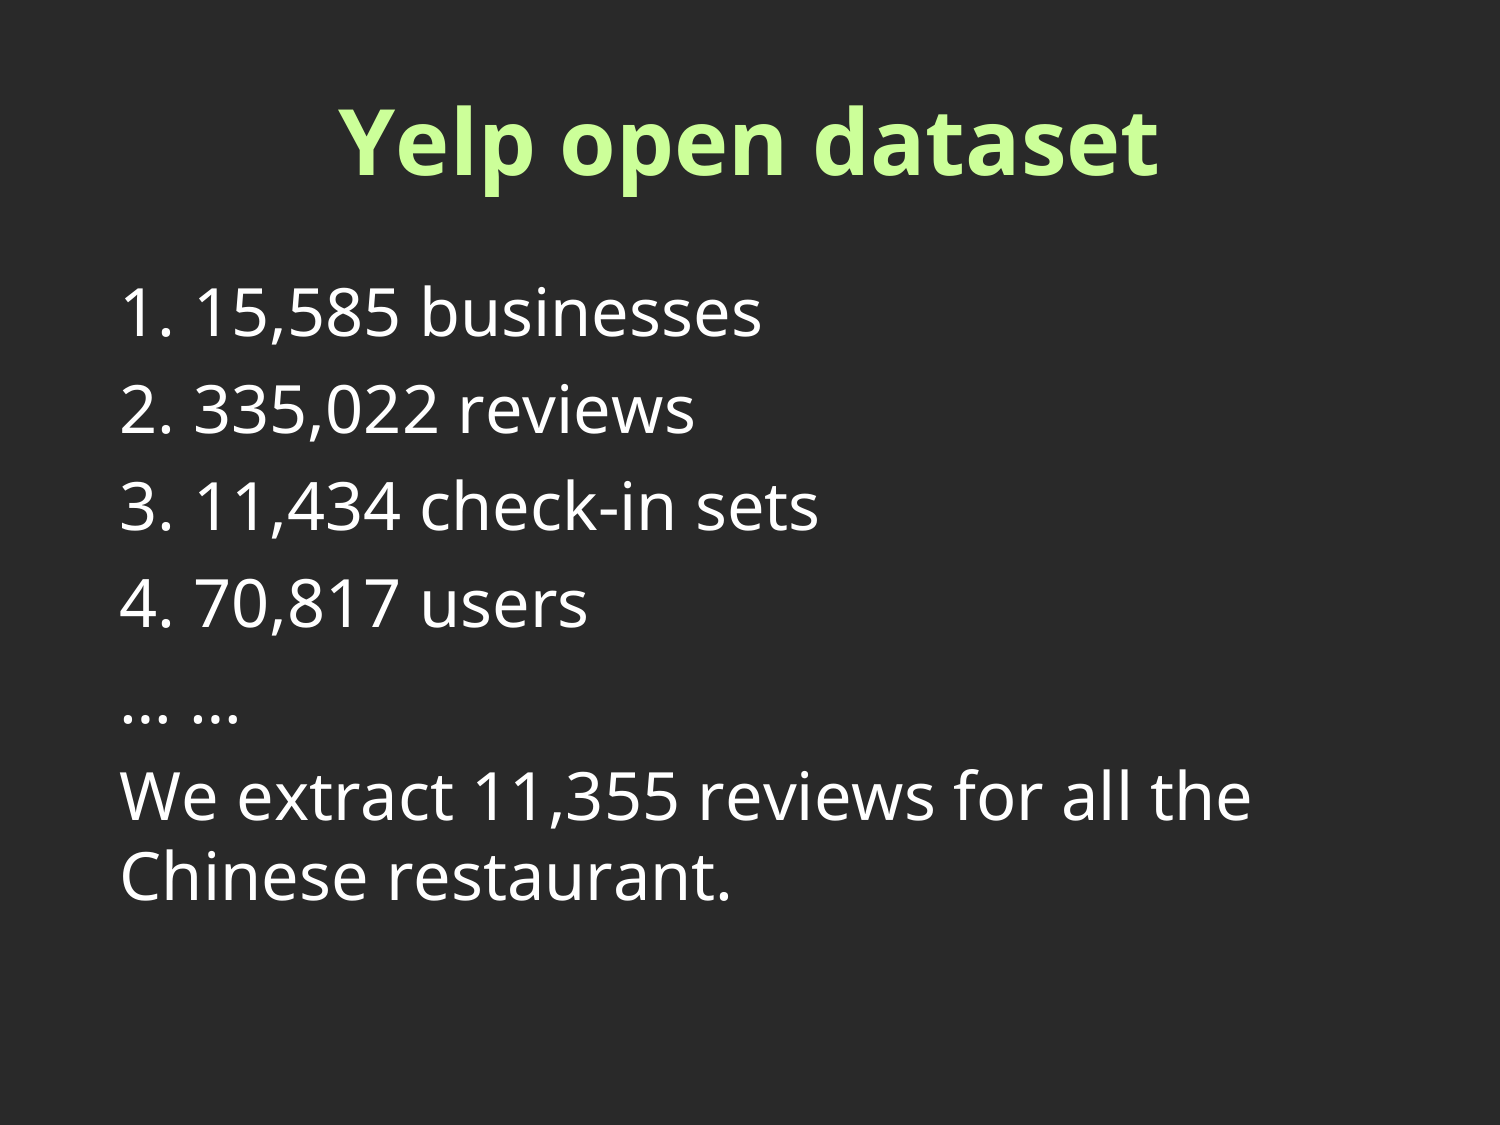

# Yelp open dataset
1. 15,585 businesses
2. 335,022 reviews
3. 11,434 check-in sets
4. 70,817 users
… …
We extract 11,355 reviews for all the Chinese restaurant.